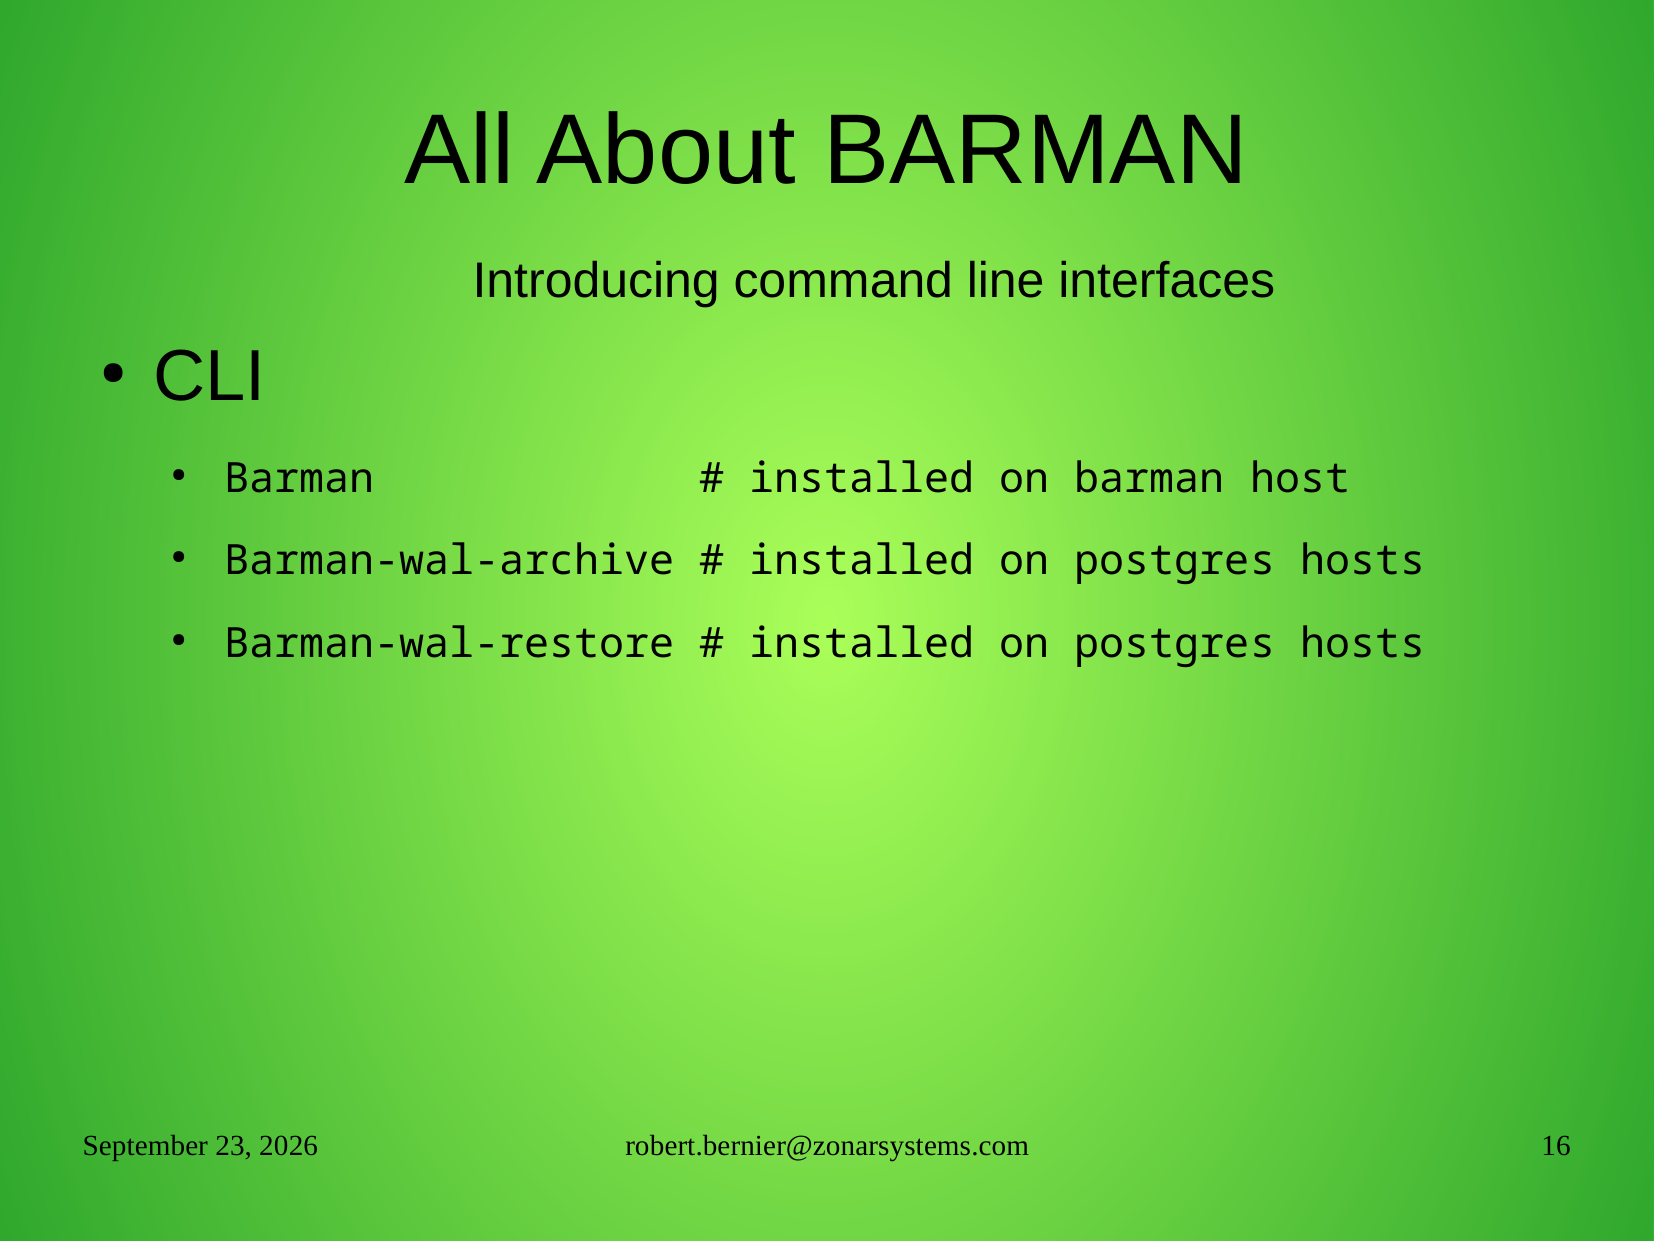

# All About BARMAN
Introducing command line interfaces
CLI
Barman # installed on barman host
Barman-wal-archive # installed on postgres hosts
Barman-wal-restore # installed on postgres hosts
robert.bernier@zonarsystems.com
16